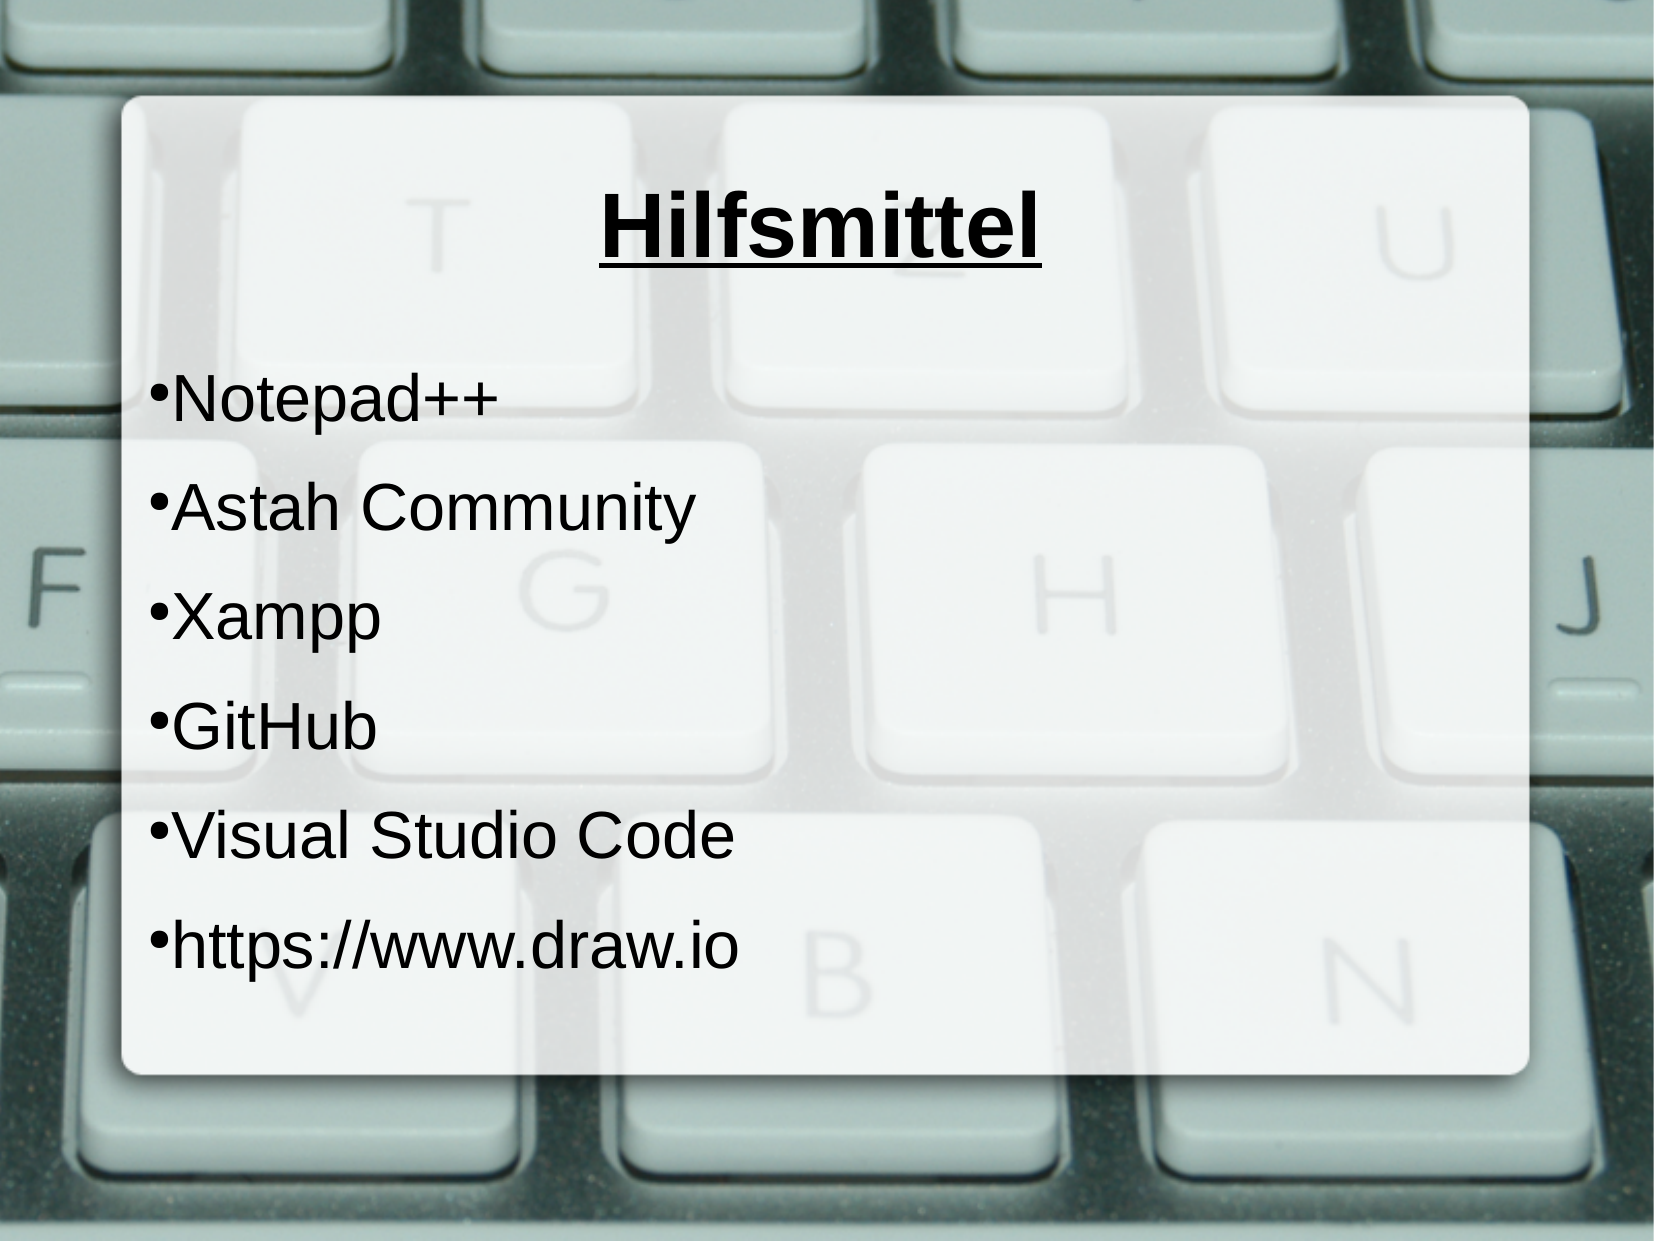

# Hilfsmittel
Notepad++
Astah Community
Xampp
GitHub
Visual Studio Code
https://www.draw.io